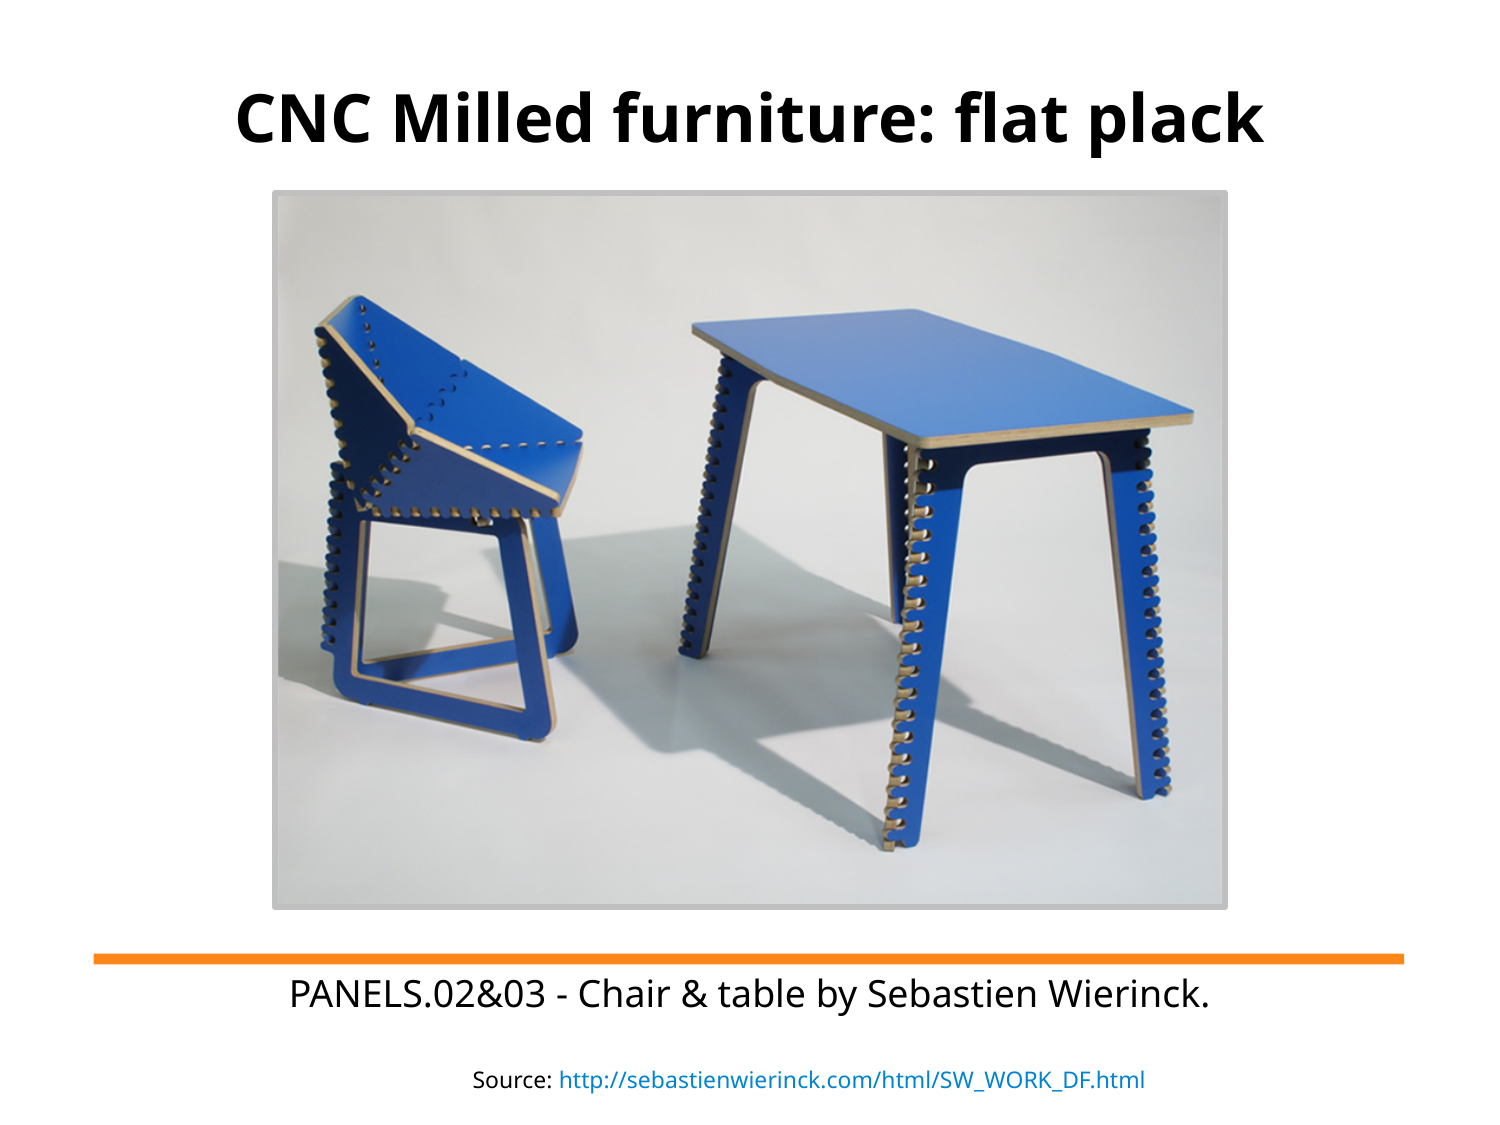

# CNC Milled furniture: flat plack
PANELS.02&03 - Chair & table by Sebastien Wierinck.
Source: http://sebastienwierinck.com/html/SW_WORK_DF.html